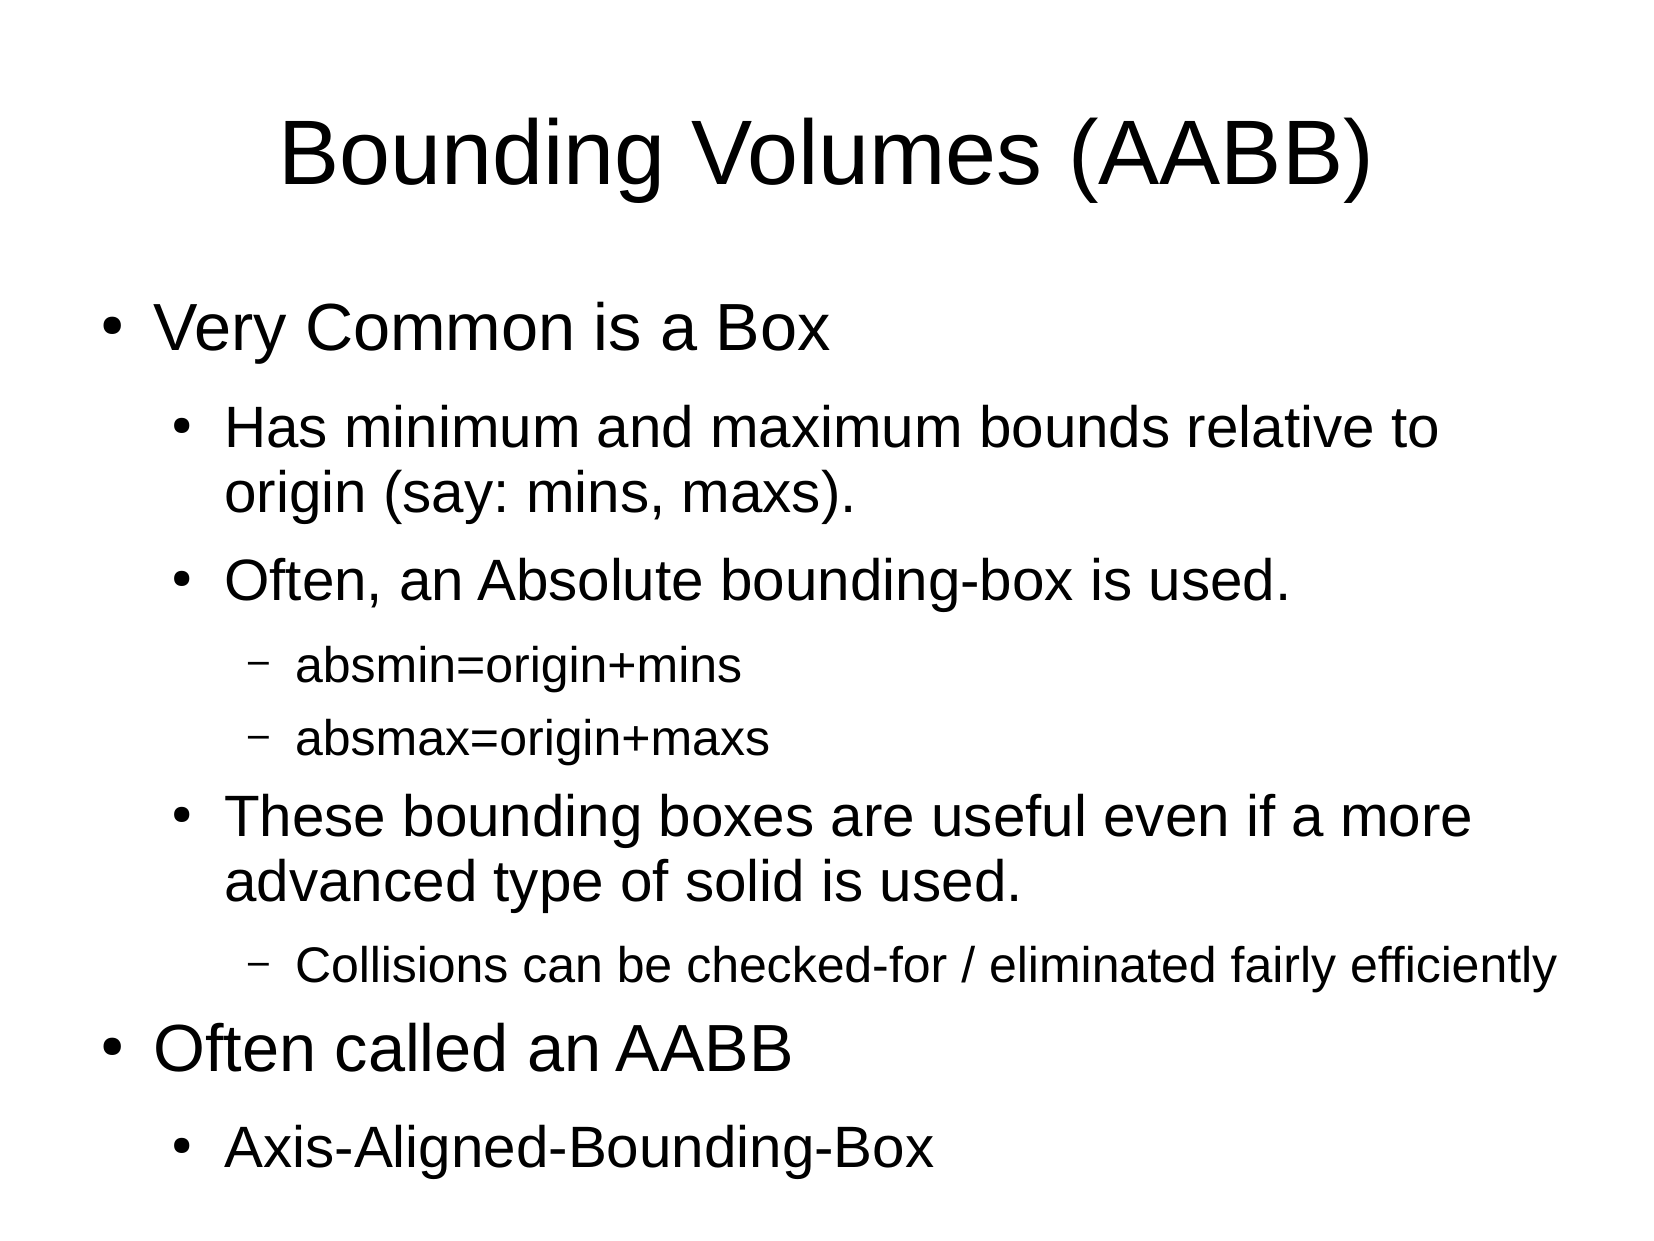

# Bounding Volumes (AABB)
Very Common is a Box
Has minimum and maximum bounds relative to origin (say: mins, maxs).
Often, an Absolute bounding-box is used.
absmin=origin+mins
absmax=origin+maxs
These bounding boxes are useful even if a more advanced type of solid is used.
Collisions can be checked-for / eliminated fairly efficiently
Often called an AABB
Axis-Aligned-Bounding-Box